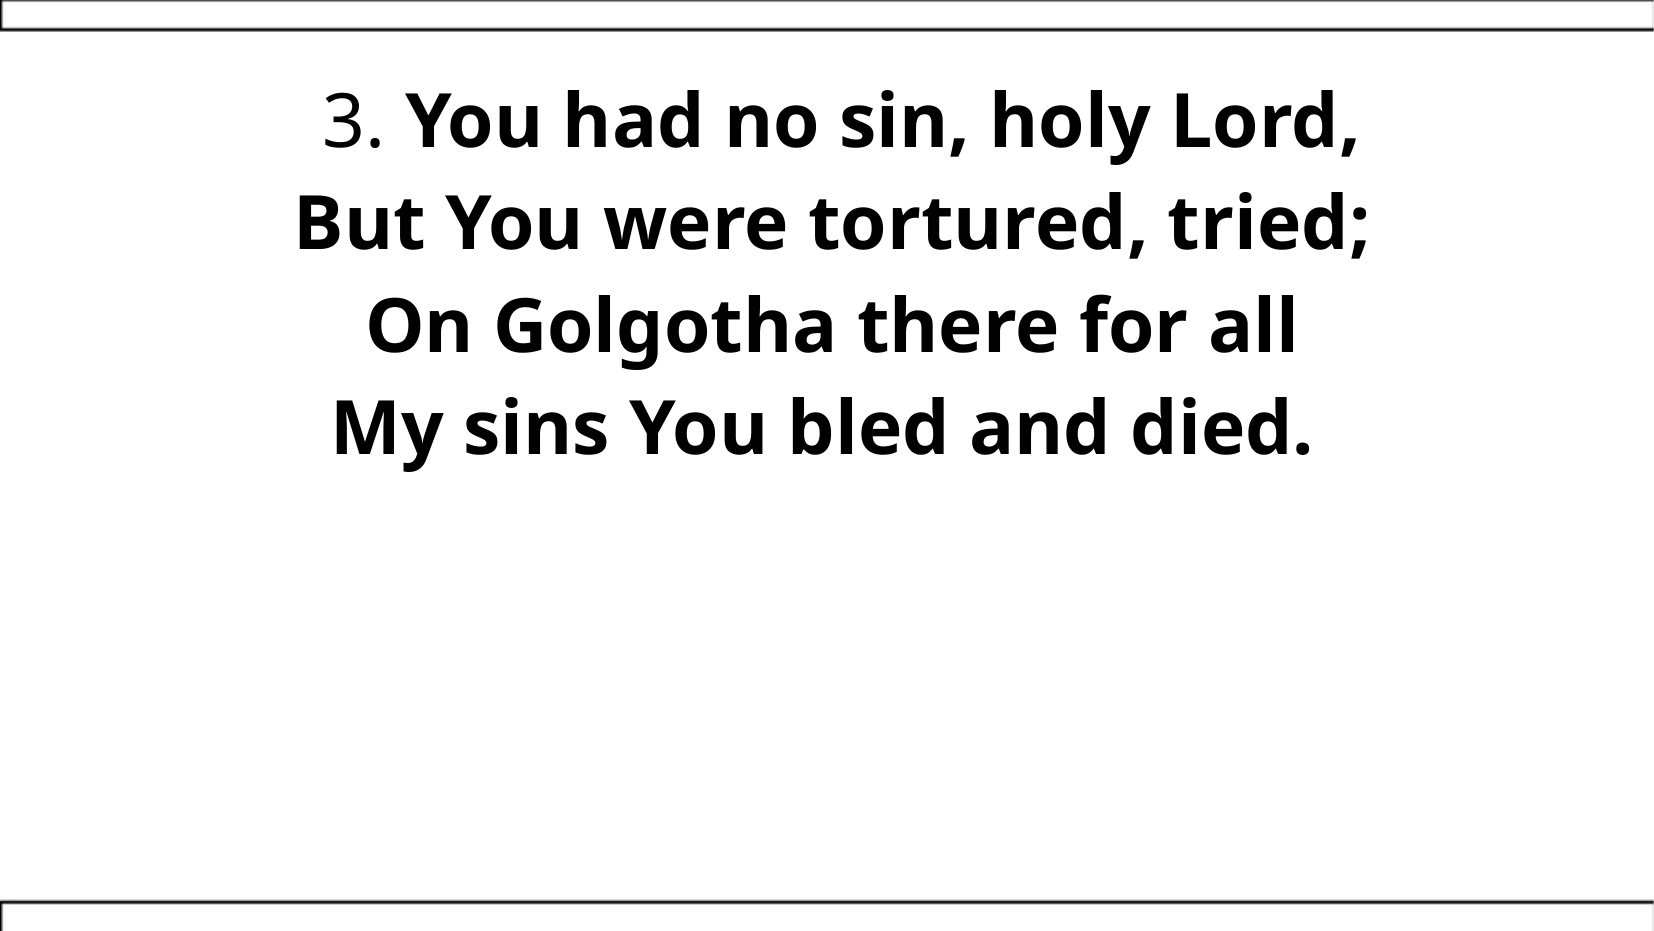

3. You had no sin, holy Lord,
But You were tortured, tried;
On Golgotha there for all
My sins You bled and died.